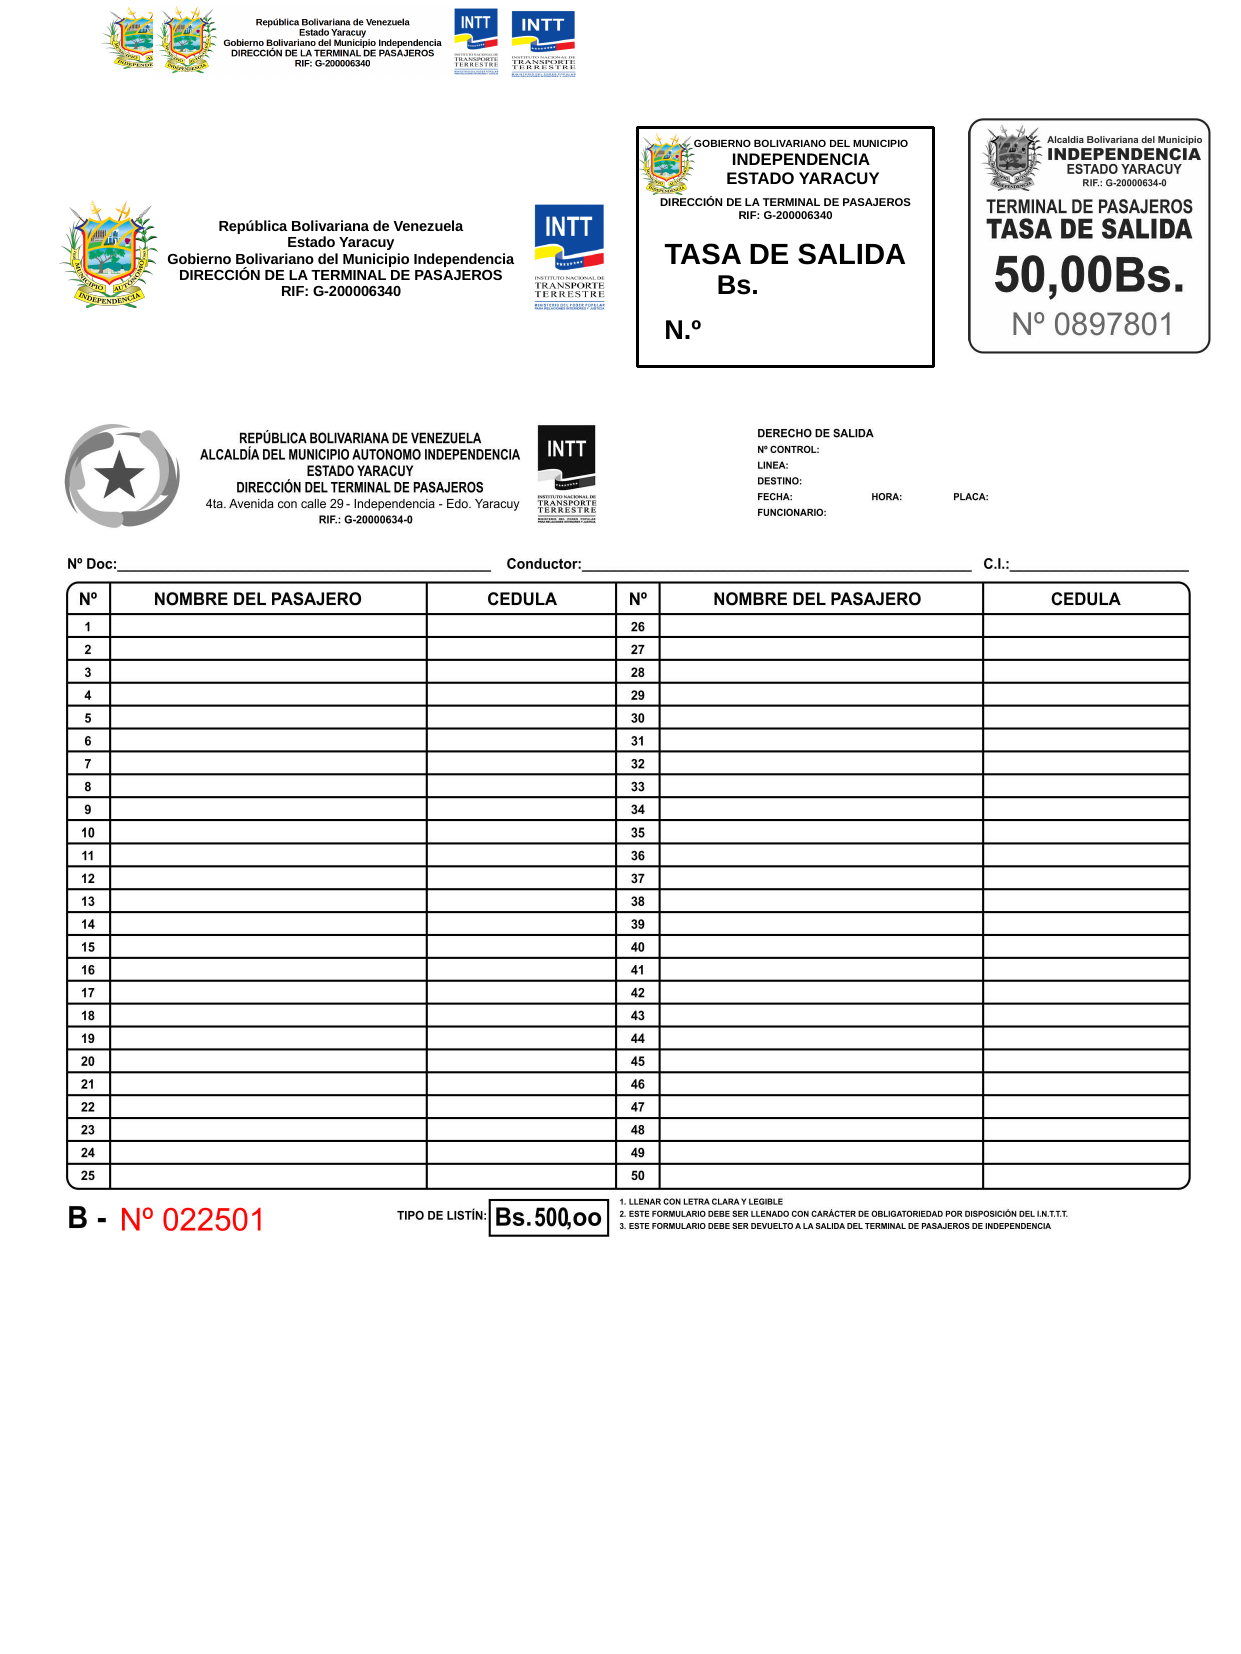

República Bolivariana de Venezuela
Estado Yaracuy
Gobierno Bolivariano del Municipio Independencia
DIRECCIÓN DE LA TERMINAL DE PASAJEROS
RIF: G-200006340
GOBIERNO BOLIVARIANO DEL MUNICIPIO
INDEPENDENCIA
ESTADO YARACUY
DIRECCIÓN DE LA TERMINAL DE PASAJEROS
RIF: G-200006340
República Bolivariana de Venezuela
Estado Yaracuy
Gobierno Bolivariano del Municipio Independencia
DIRECCIÓN DE LA TERMINAL DE PASAJEROS
RIF: G-200006340
TASA DE SALIDA
 Bs.
N.º